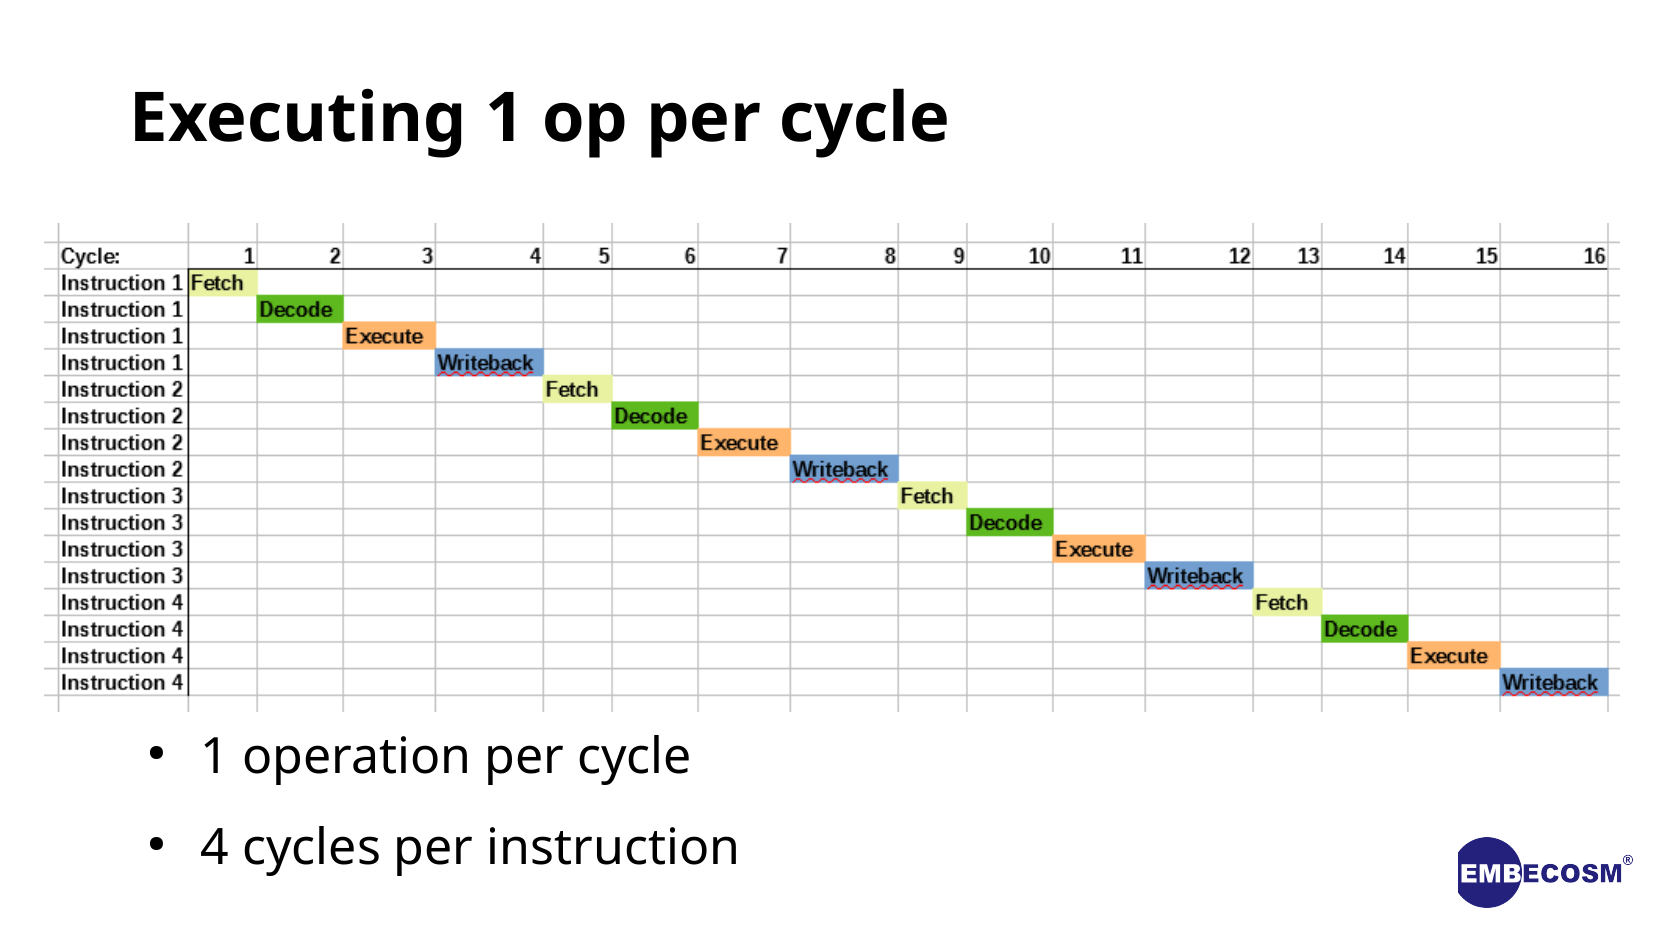

# Executing 1 op per cycle
1 operation per cycle
4 cycles per instruction